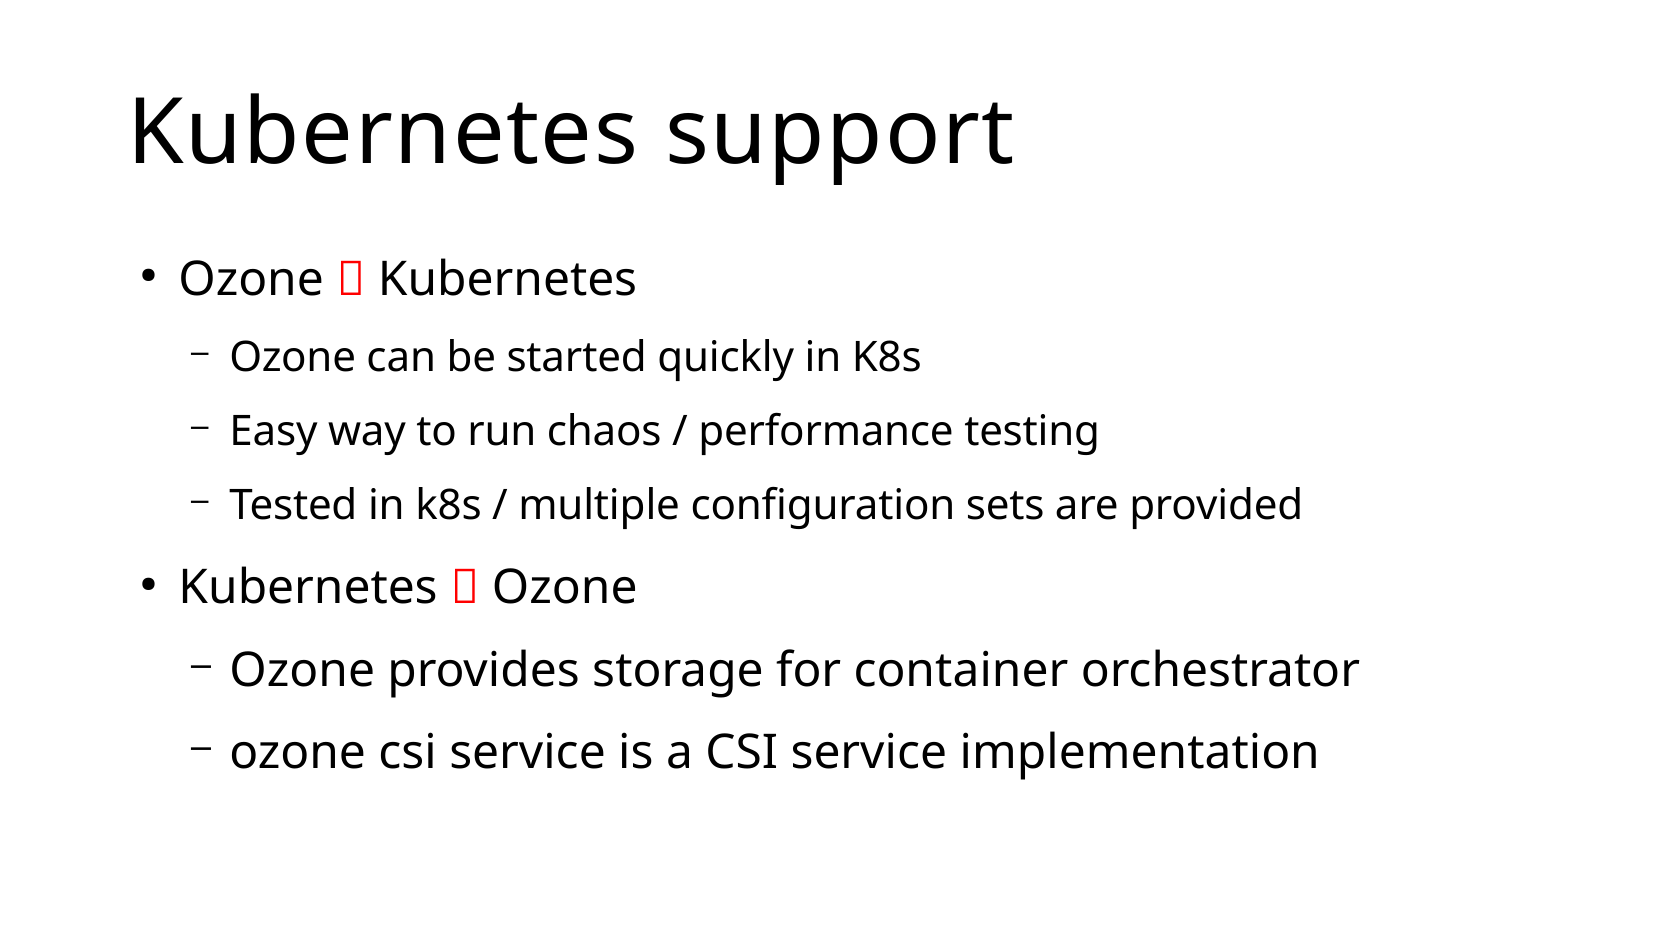

# Kubernetes support
Ozone  Kubernetes
Ozone can be started quickly in K8s
Easy way to run chaos / performance testing
Tested in k8s / multiple configuration sets are provided
Kubernetes  Ozone
Ozone provides storage for container orchestrator
ozone csi service is a CSI service implementation